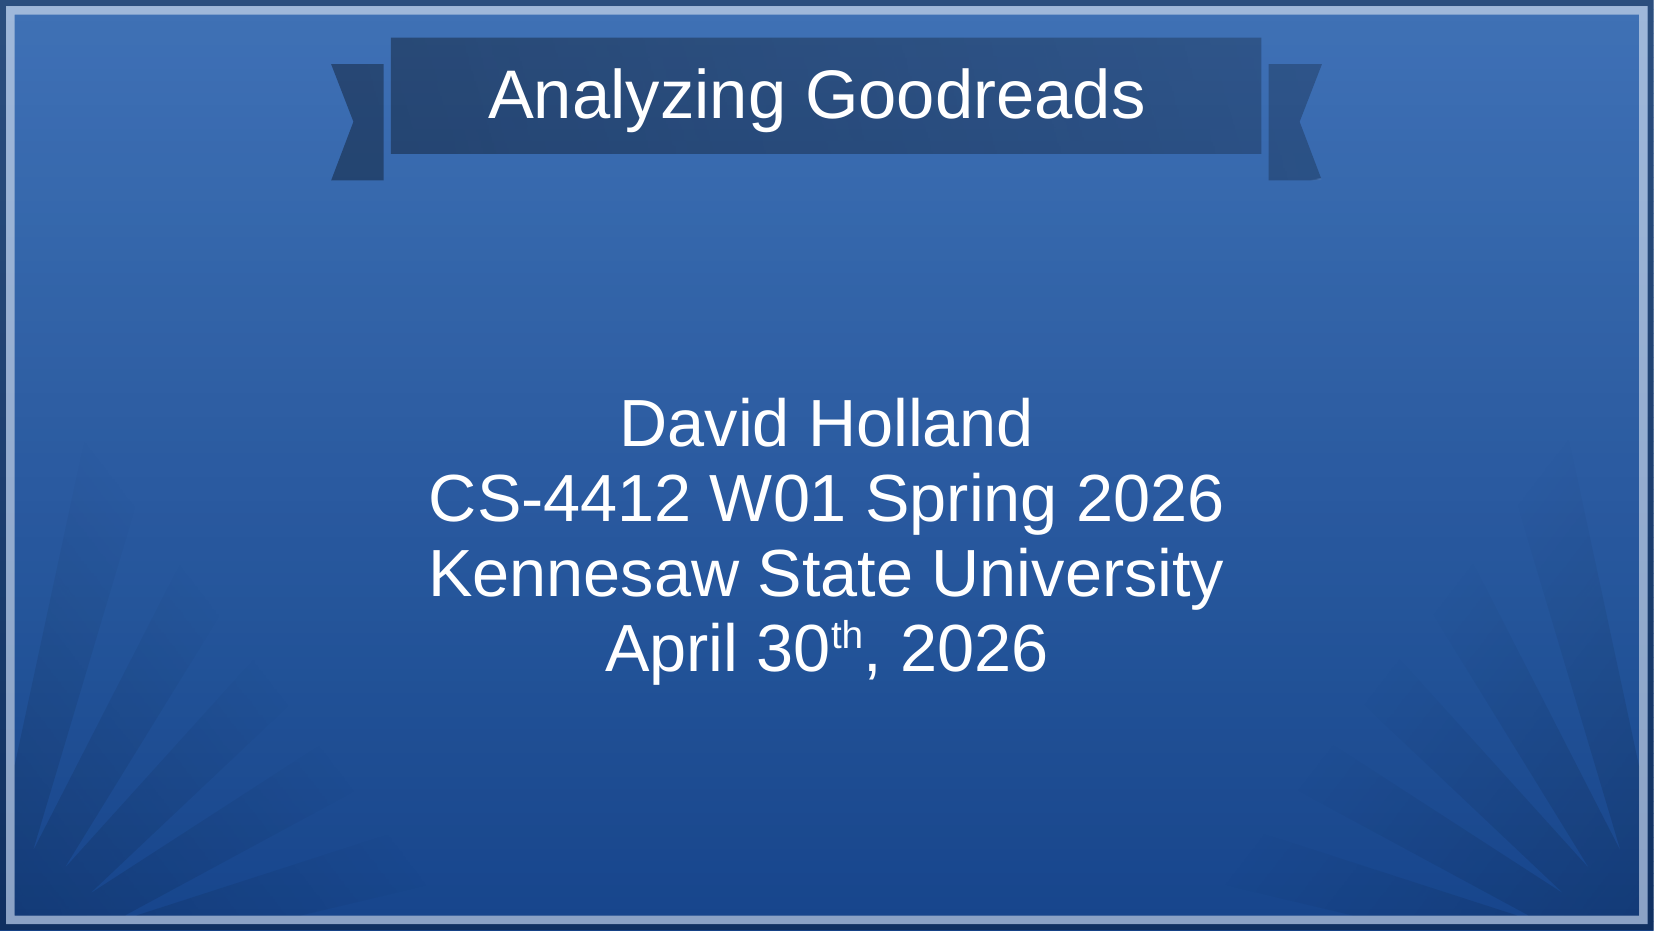

# Analyzing Goodreads
David Holland
CS-4412 W01 Spring 2026
Kennesaw State University
April 30th, 2026